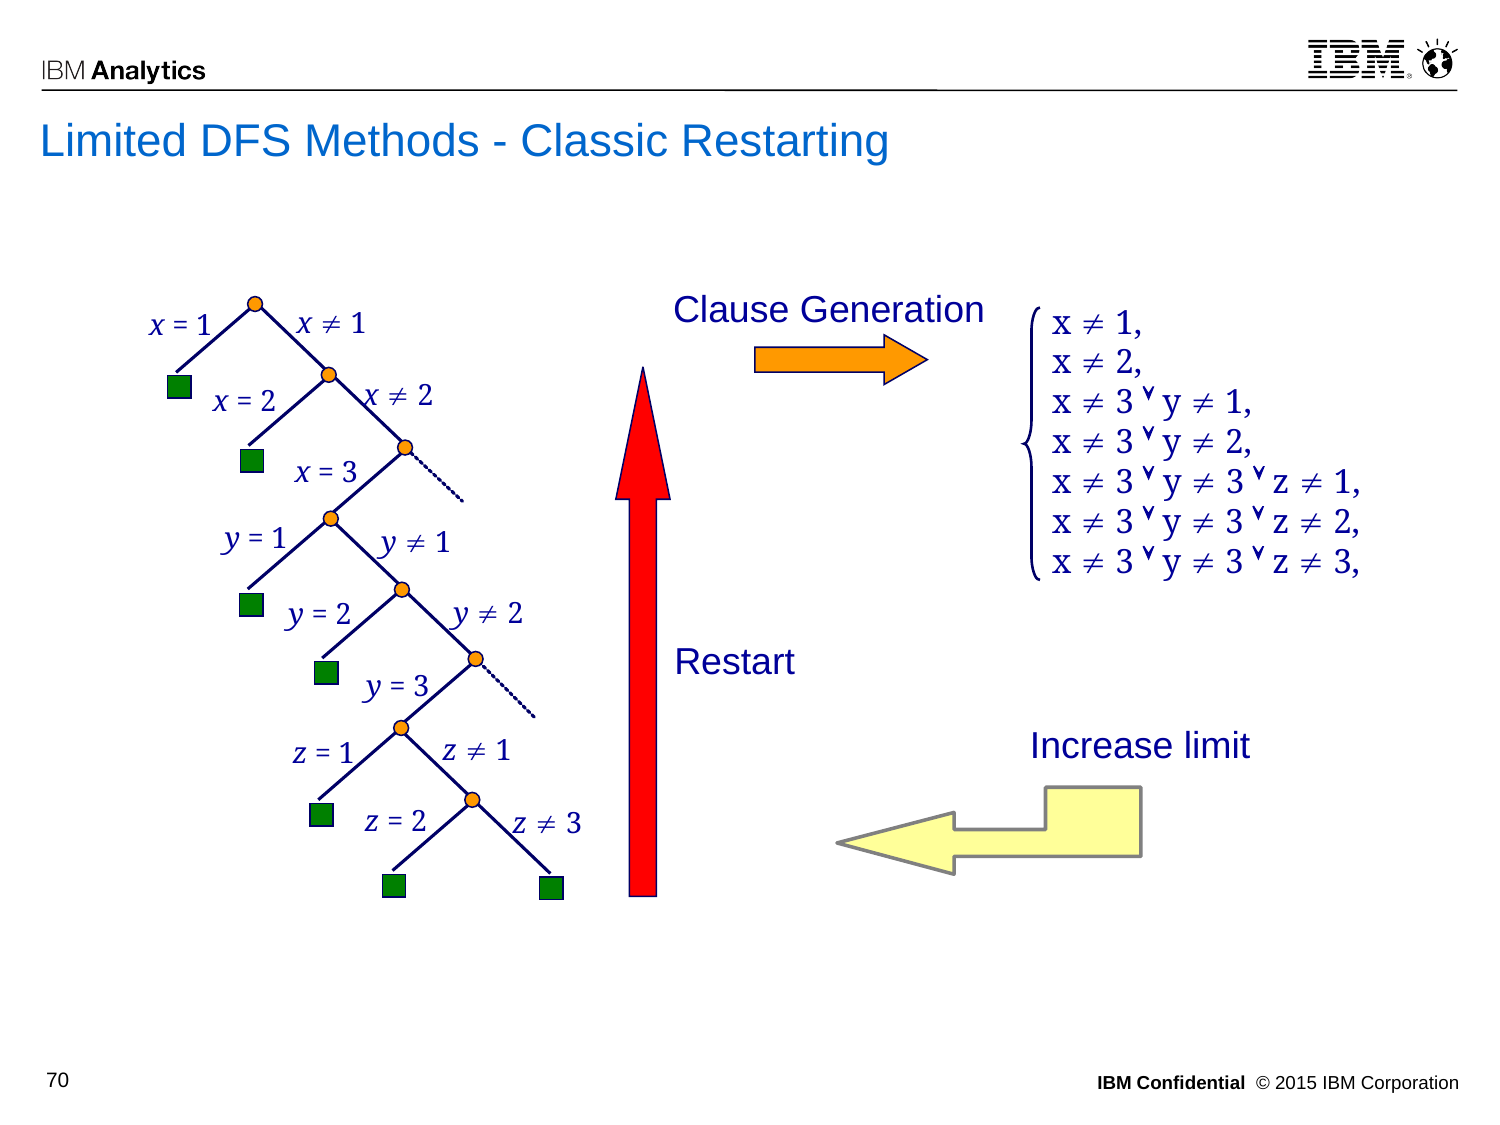

# Limited DFS Methods - Classic Restarting
Clause Generation
x  1,
x  2,
x  3  y  1,
x  3  y  2,
x  3  y  3  z  1,
x  3  y  3  z  2,
x  3  y  3  z  3,
x  1
x = 1
x  2
x = 2
x = 3
y = 1
y  1
y  2
y = 2
Restart
y = 3
Increase limit
z  1
z = 1
z = 2
z  3